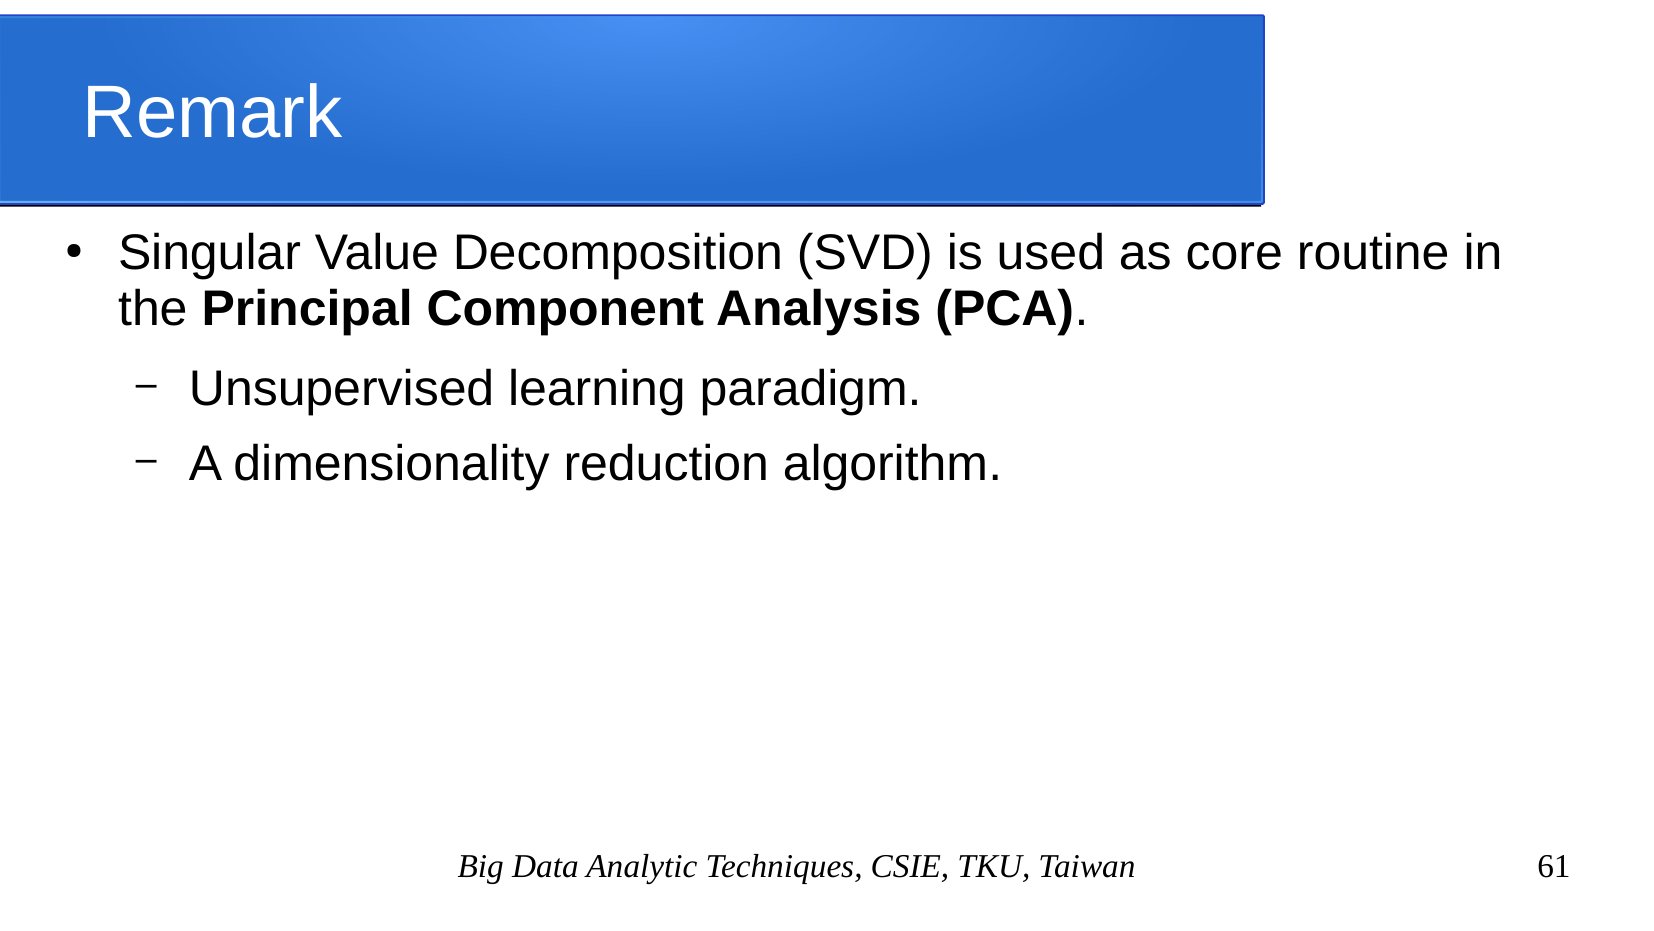

# Remark
Singular Value Decomposition (SVD) is used as core routine in the Principal Component Analysis (PCA).
Unsupervised learning paradigm.
A dimensionality reduction algorithm.
Big Data Analytic Techniques, CSIE, TKU, Taiwan
61